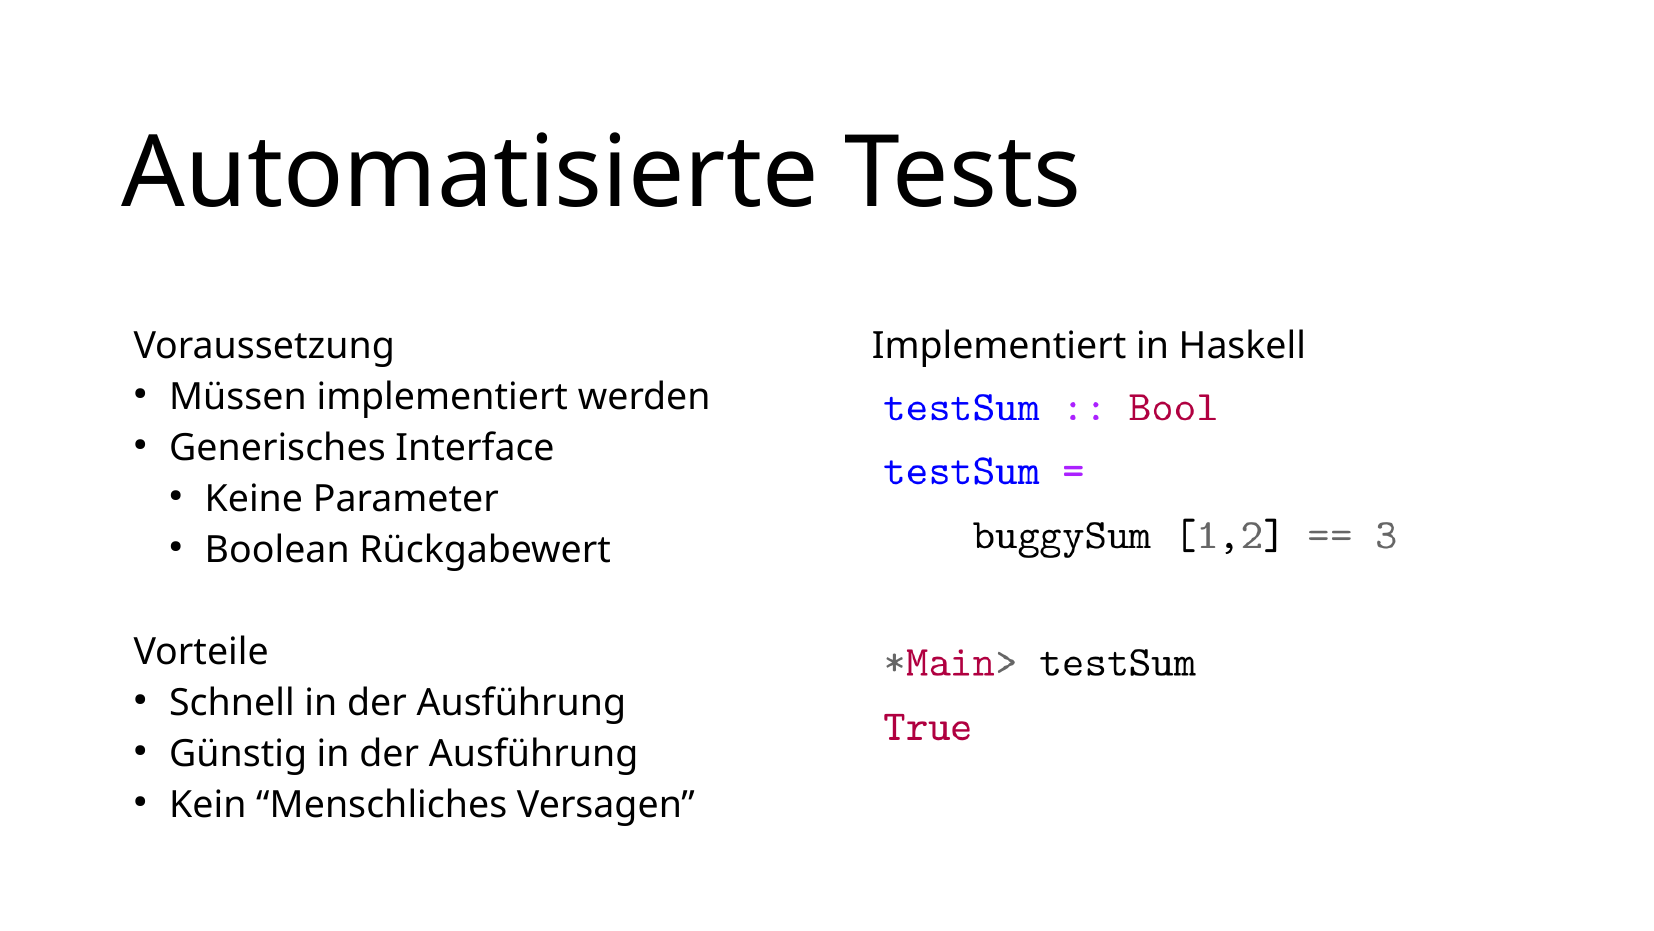

Automatisierte Tests
Voraussetzung							Implementiert in Haskell
Müssen implementiert werden
Generisches Interface
Keine Parameter
Boolean Rückgabewert
Vorteile
Schnell in der Ausführung
Günstig in der Ausführung
Kein “Menschliches Versagen”